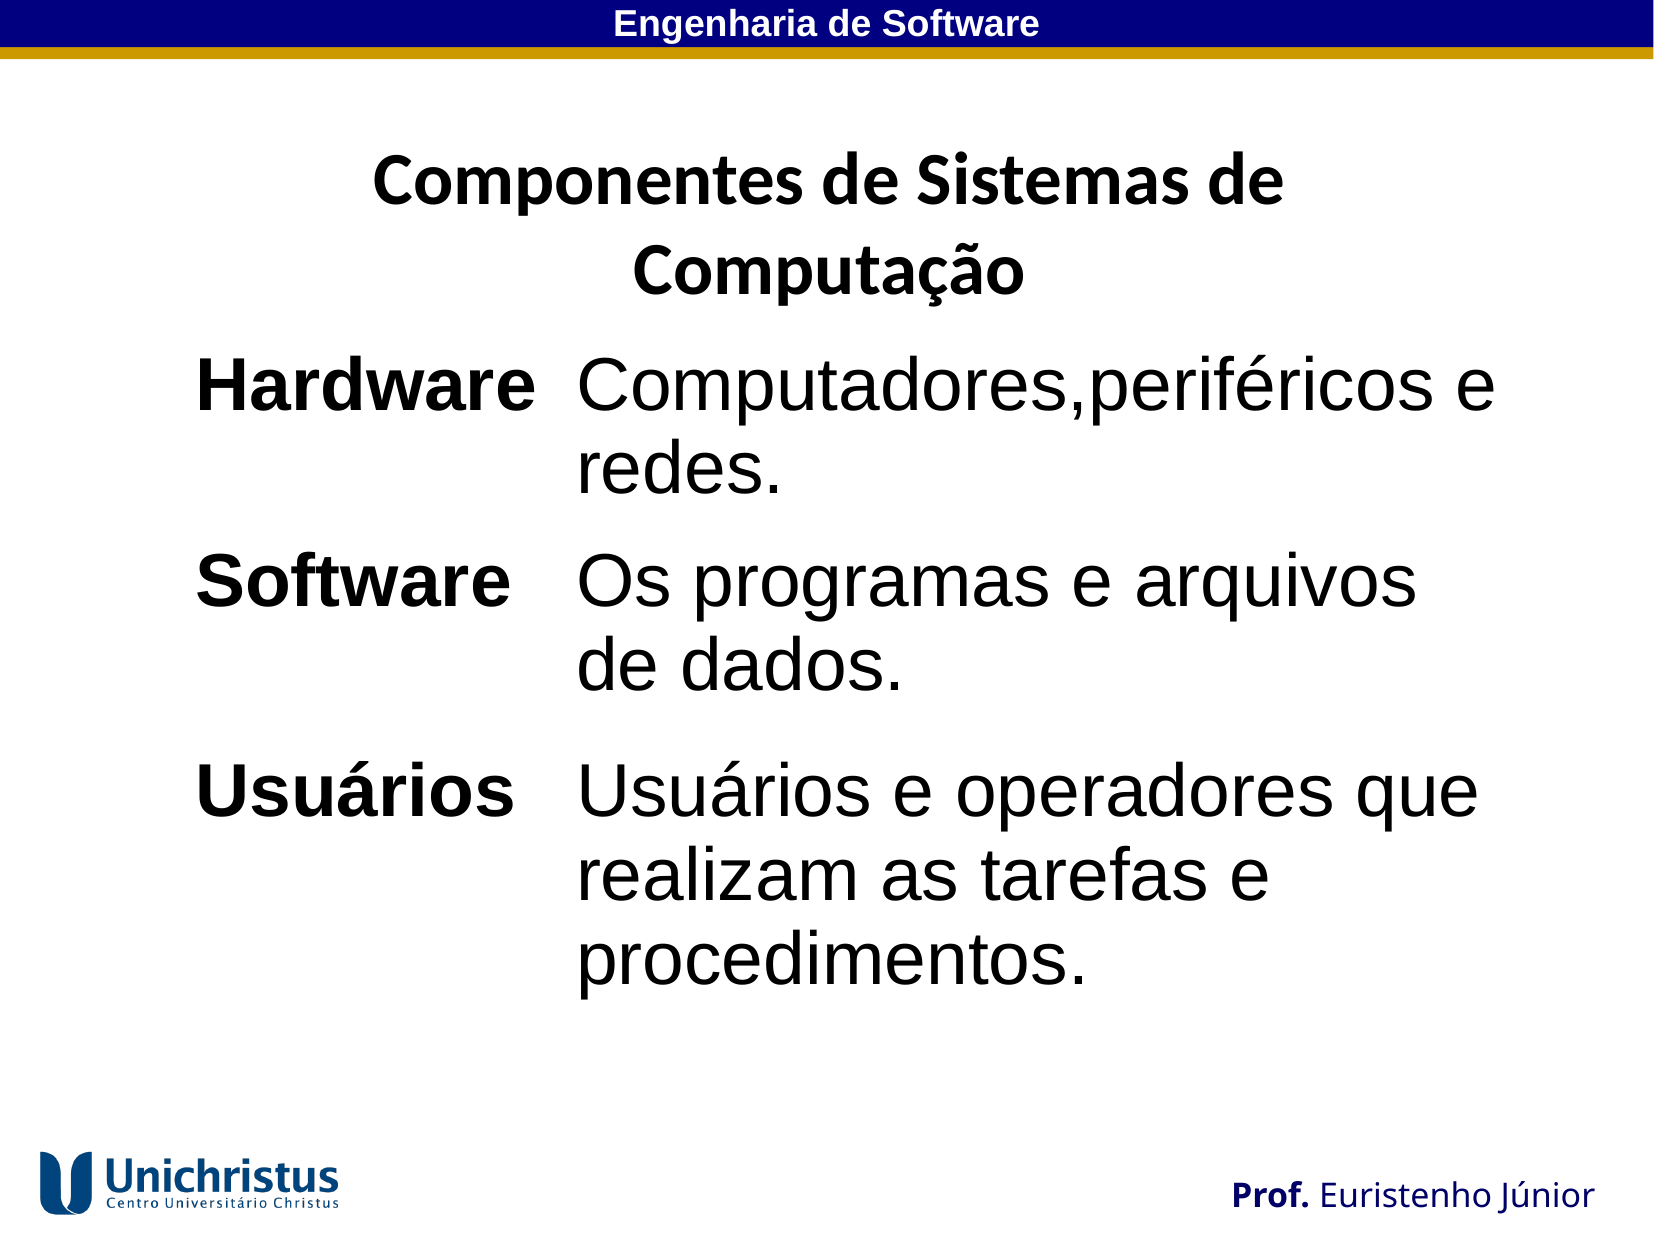

Engenharia de Software
# Componentes de Sistemas de Computação
| Hardware | Computadores,periféricos e redes. |
| --- | --- |
| Software | Os programas e arquivos de dados. |
| Usuários | Usuários e operadores que realizam as tarefas e procedimentos. |
Prof. Euristenho Júnior